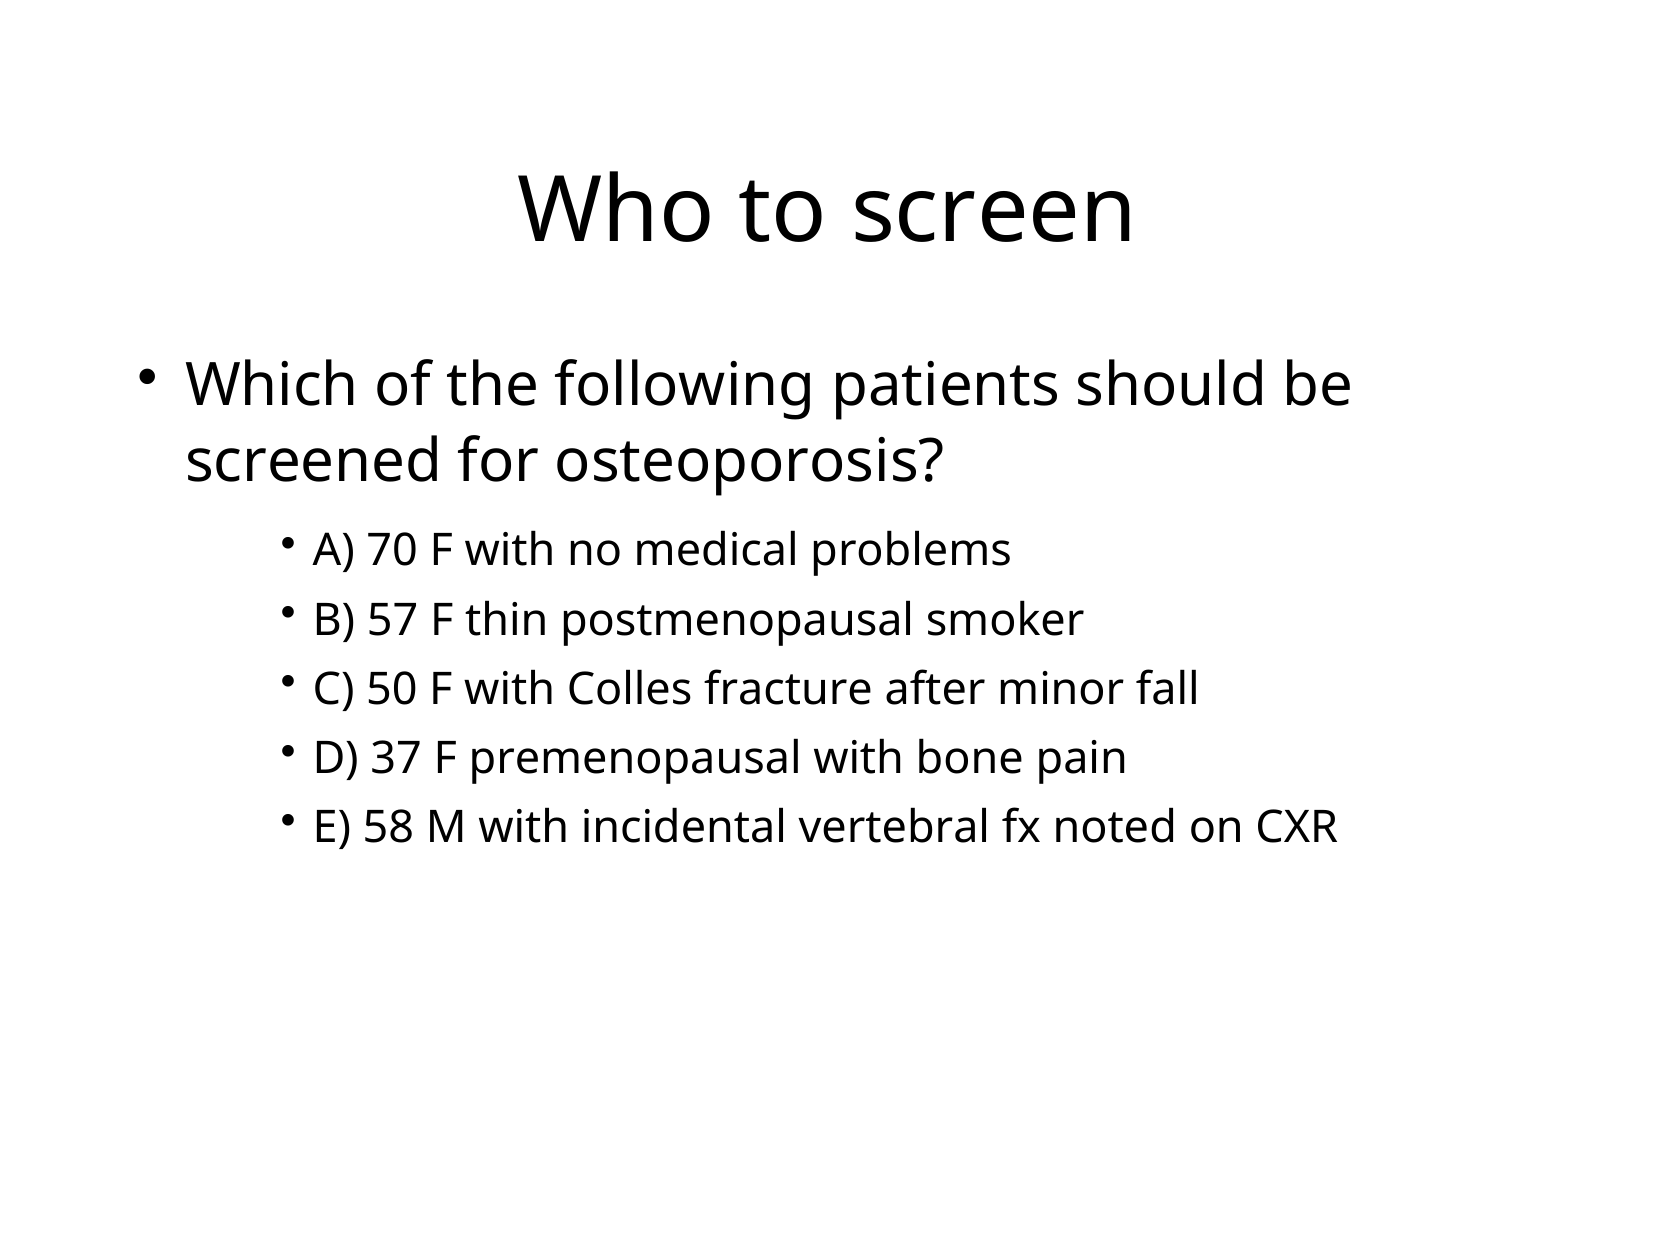

# Who to screen
Which of the following patients should be screened for osteoporosis?
A) 70 F with no medical problems
B) 57 F thin postmenopausal smoker
C) 50 F with Colles fracture after minor fall
D) 37 F premenopausal with bone pain
E) 58 M with incidental vertebral fx noted on CXR